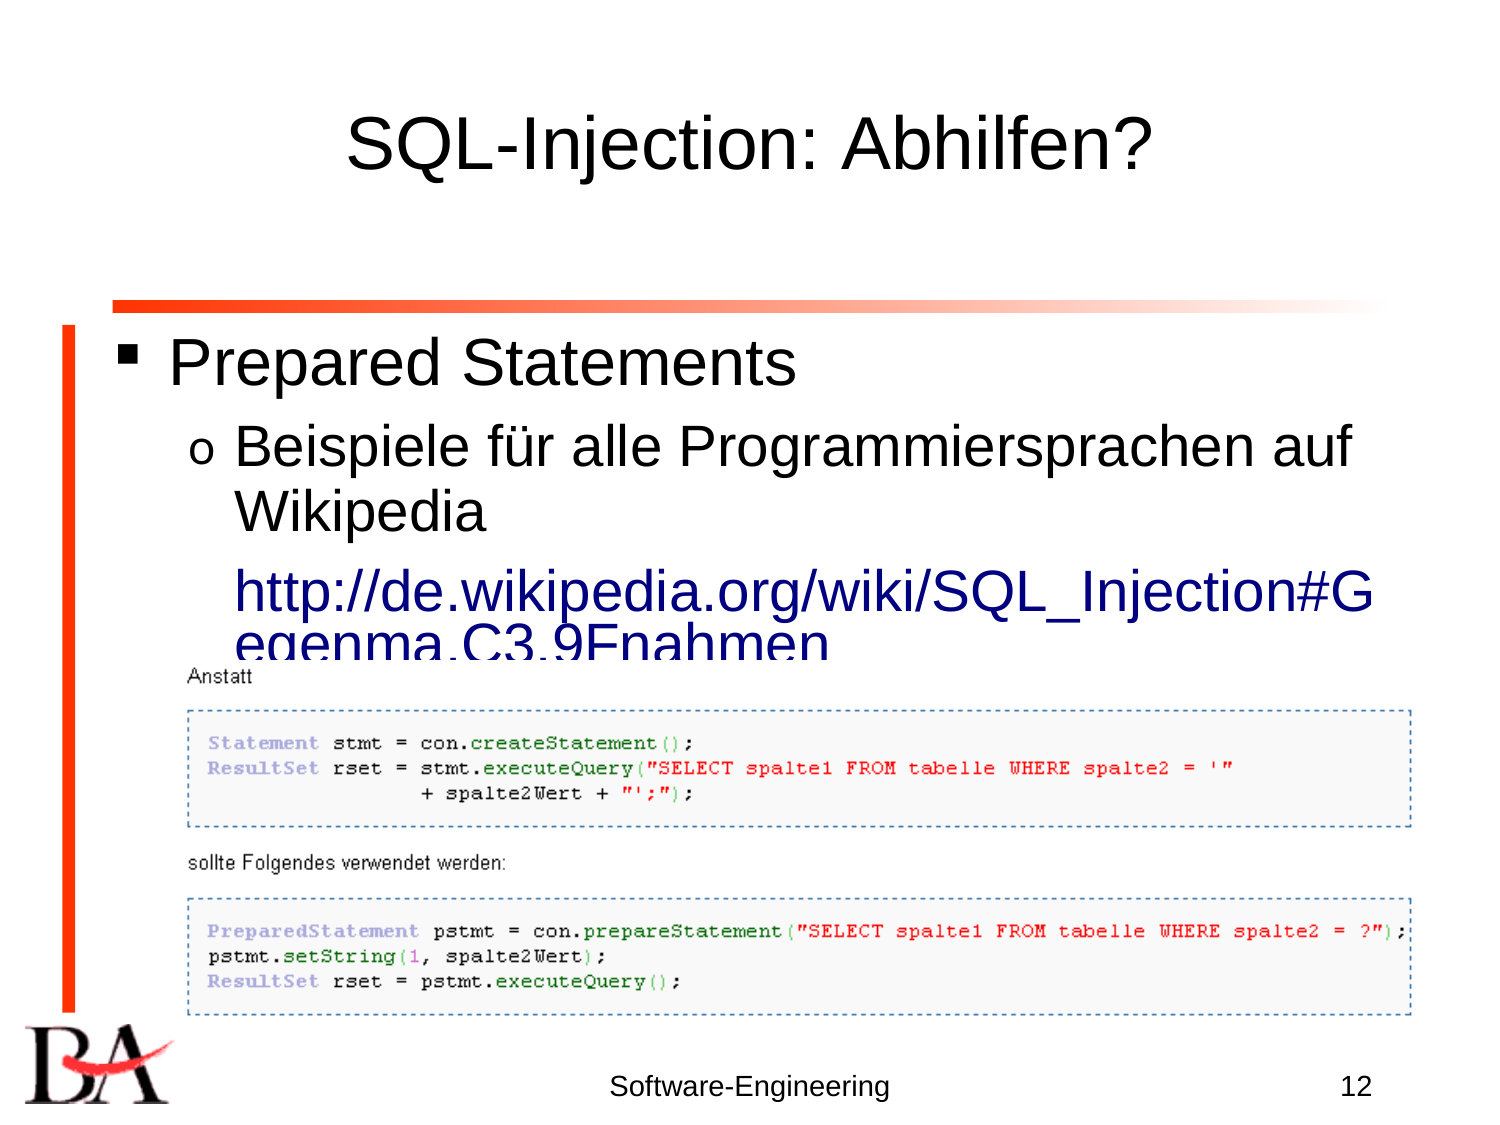

# SQL-Injection: Abhilfen?
Prepared Statements
Beispiele für alle Programmiersprachen auf Wikipedia
http://de.wikipedia.org/wiki/SQL_Injection#Gegenma.C3.9Fnahmen
12